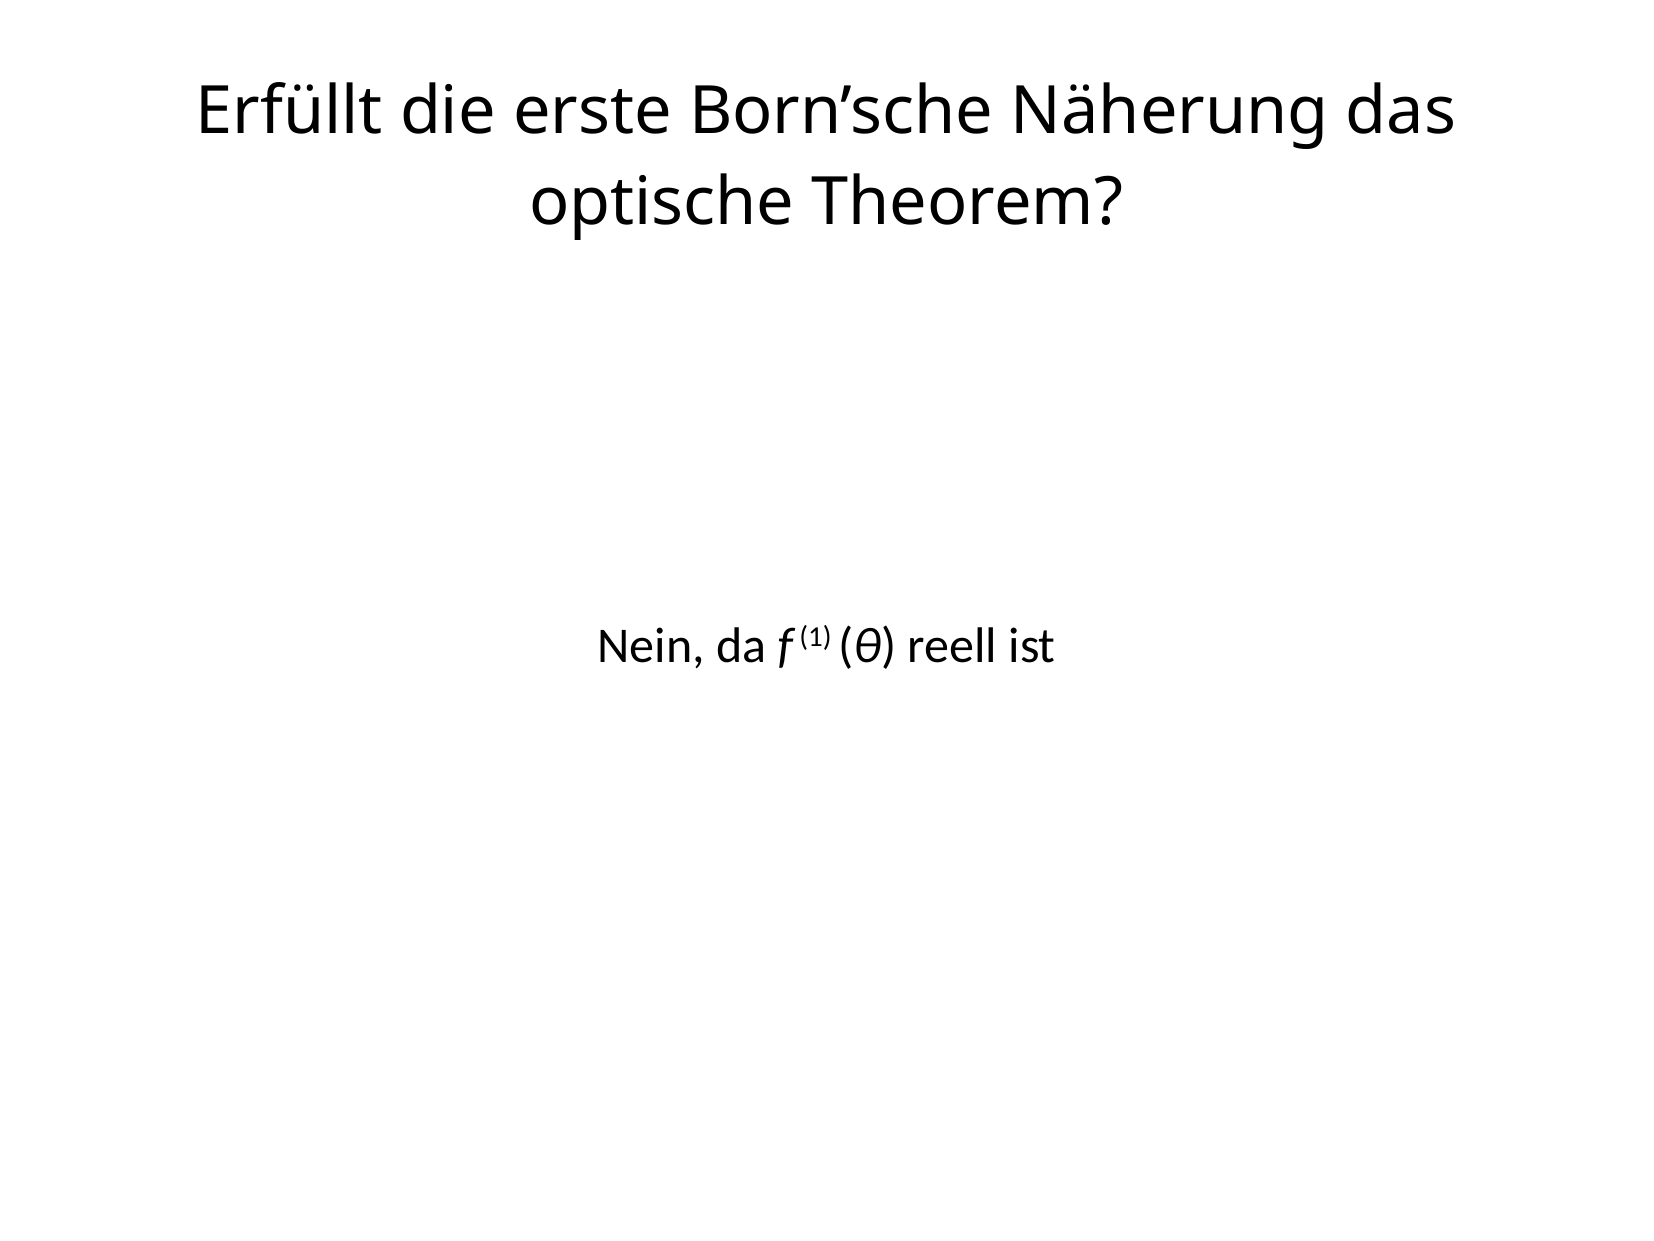

# Erfüllt die erste Born’sche Näherung das optische Theorem?
Nein, da f (1) (θ) reell ist